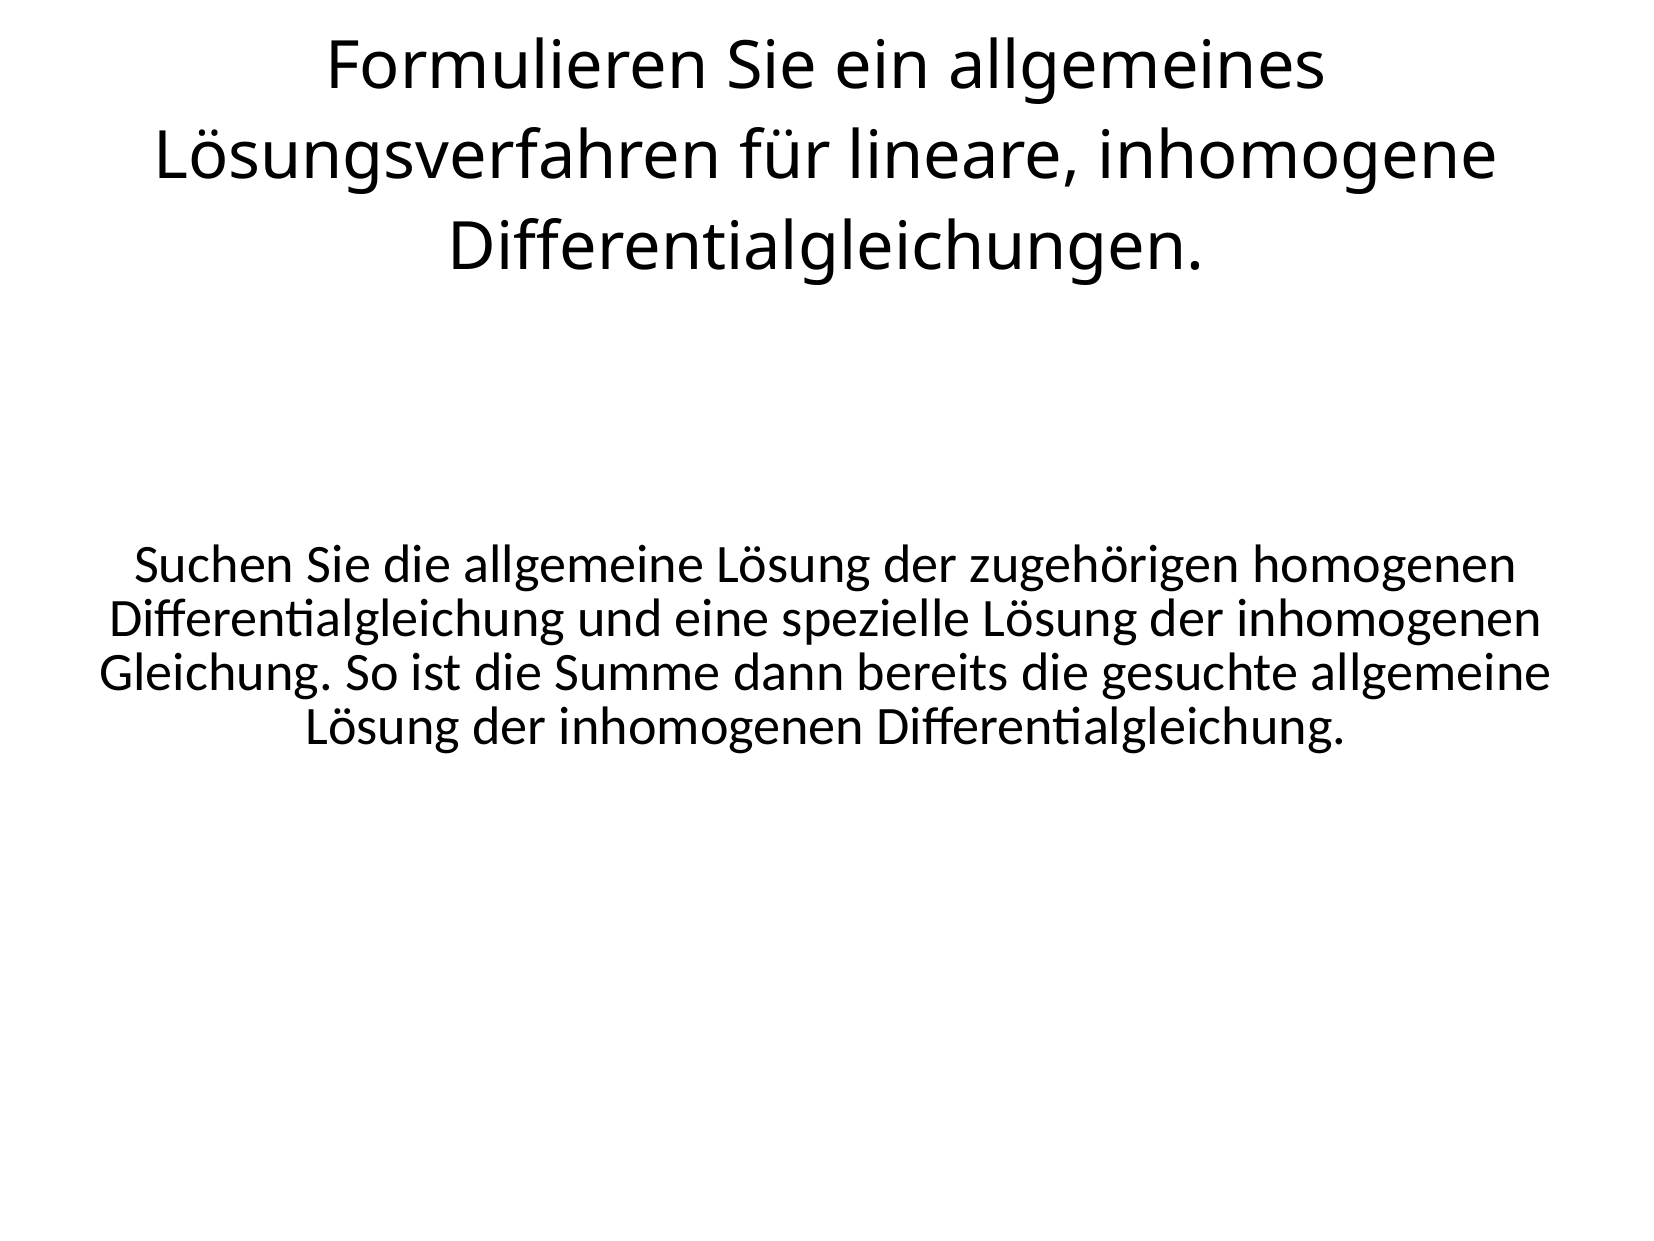

# Formulieren Sie ein allgemeines Lösungsverfahren für lineare, inhomogene Differentialgleichungen.
Suchen Sie die allgemeine Lösung der zugehörigen homogenen Differentialgleichung und eine spezielle Lösung der inhomogenen Gleichung. So ist die Summe dann bereits die gesuchte allgemeine Lösung der inhomogenen Differentialgleichung.